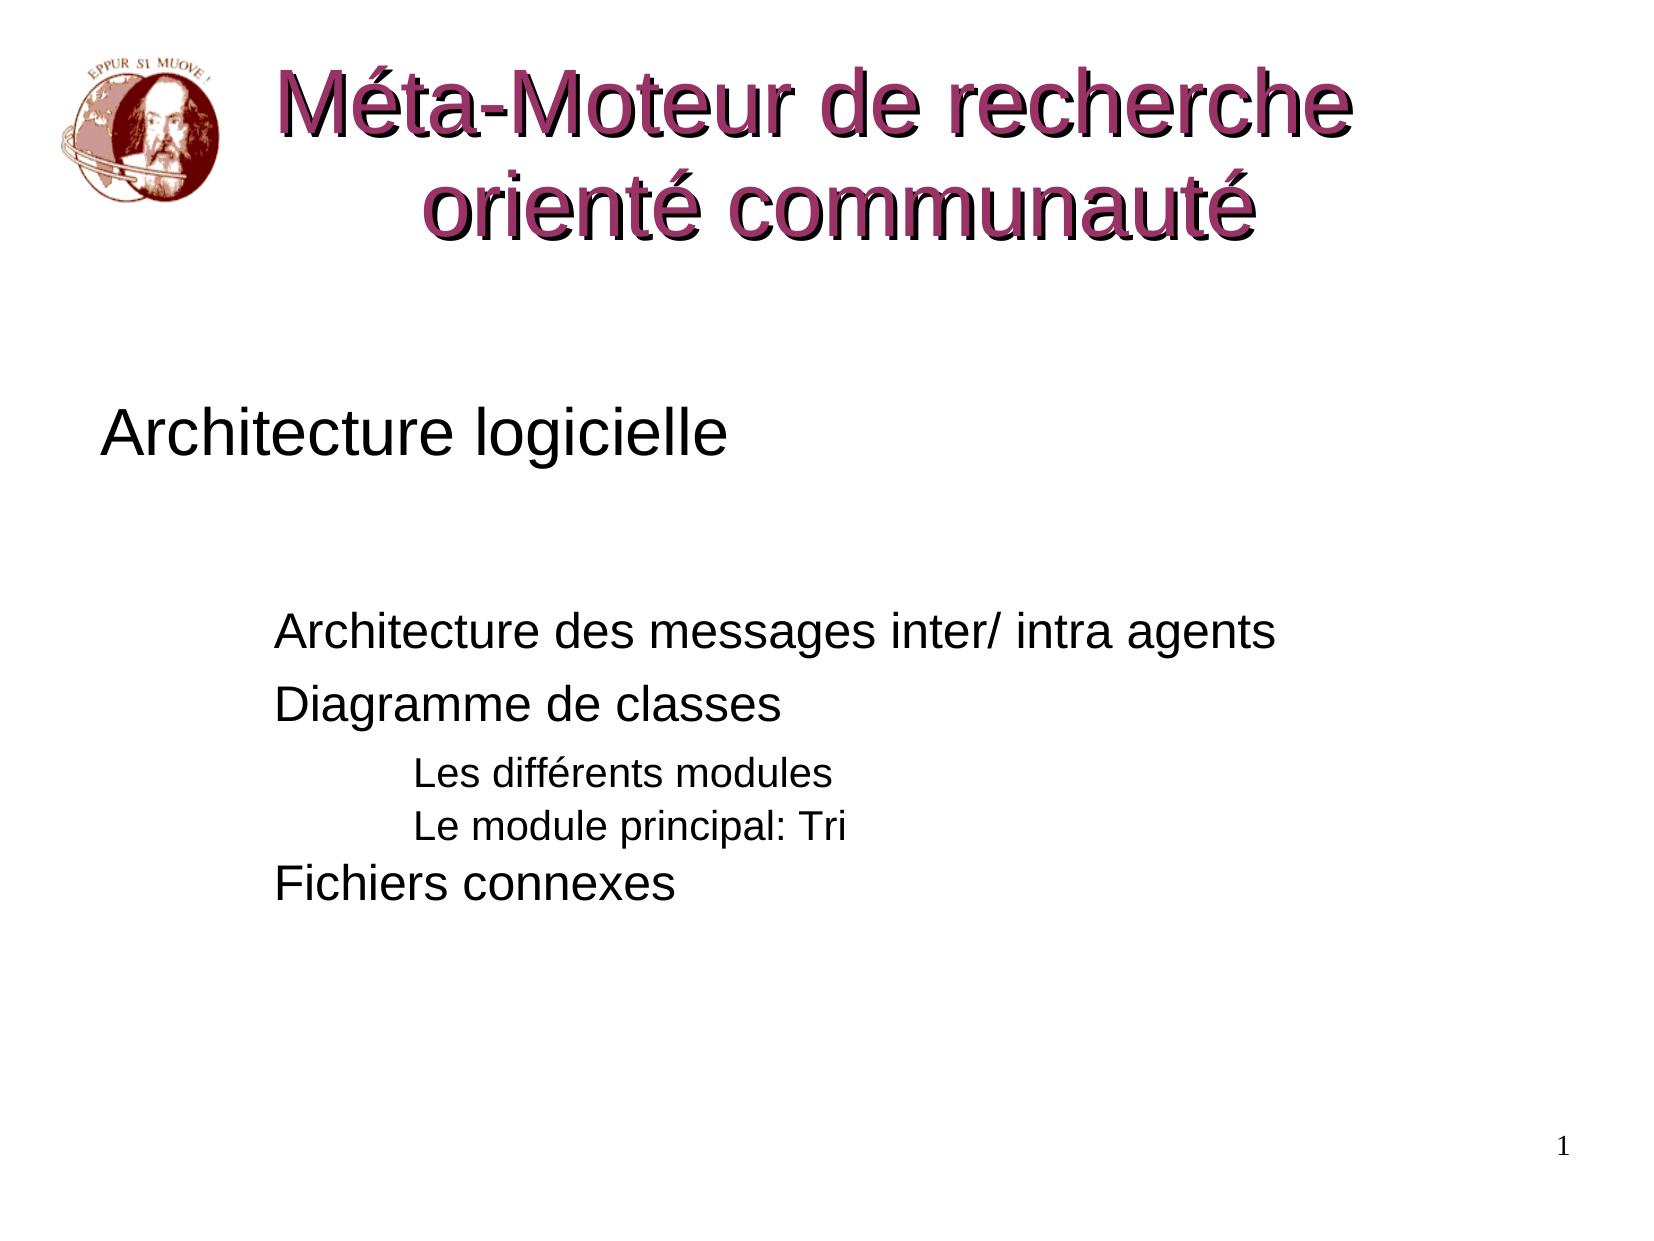

# Méta-Moteur de recherche orienté communauté
Architecture logicielle
 Architecture des messages inter/ intra agents
 Diagramme de classes
 Les différents modules
 Le module principal: Tri
 Fichiers connexes
1